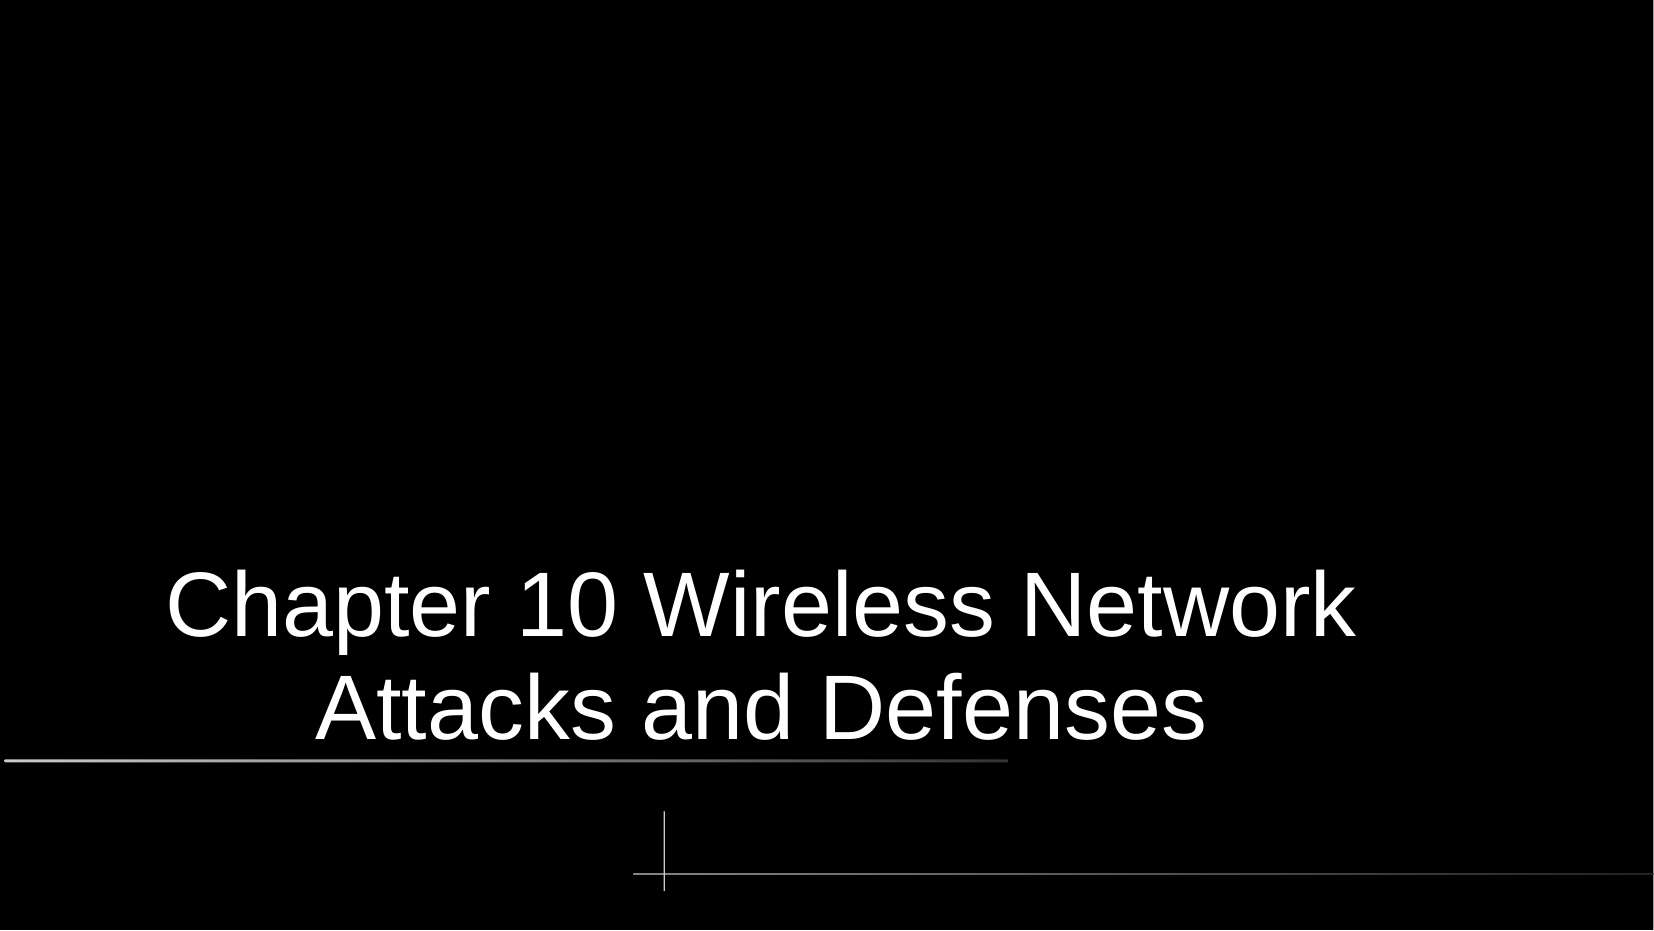

# Chapter 10 Wireless Network Attacks and Defenses